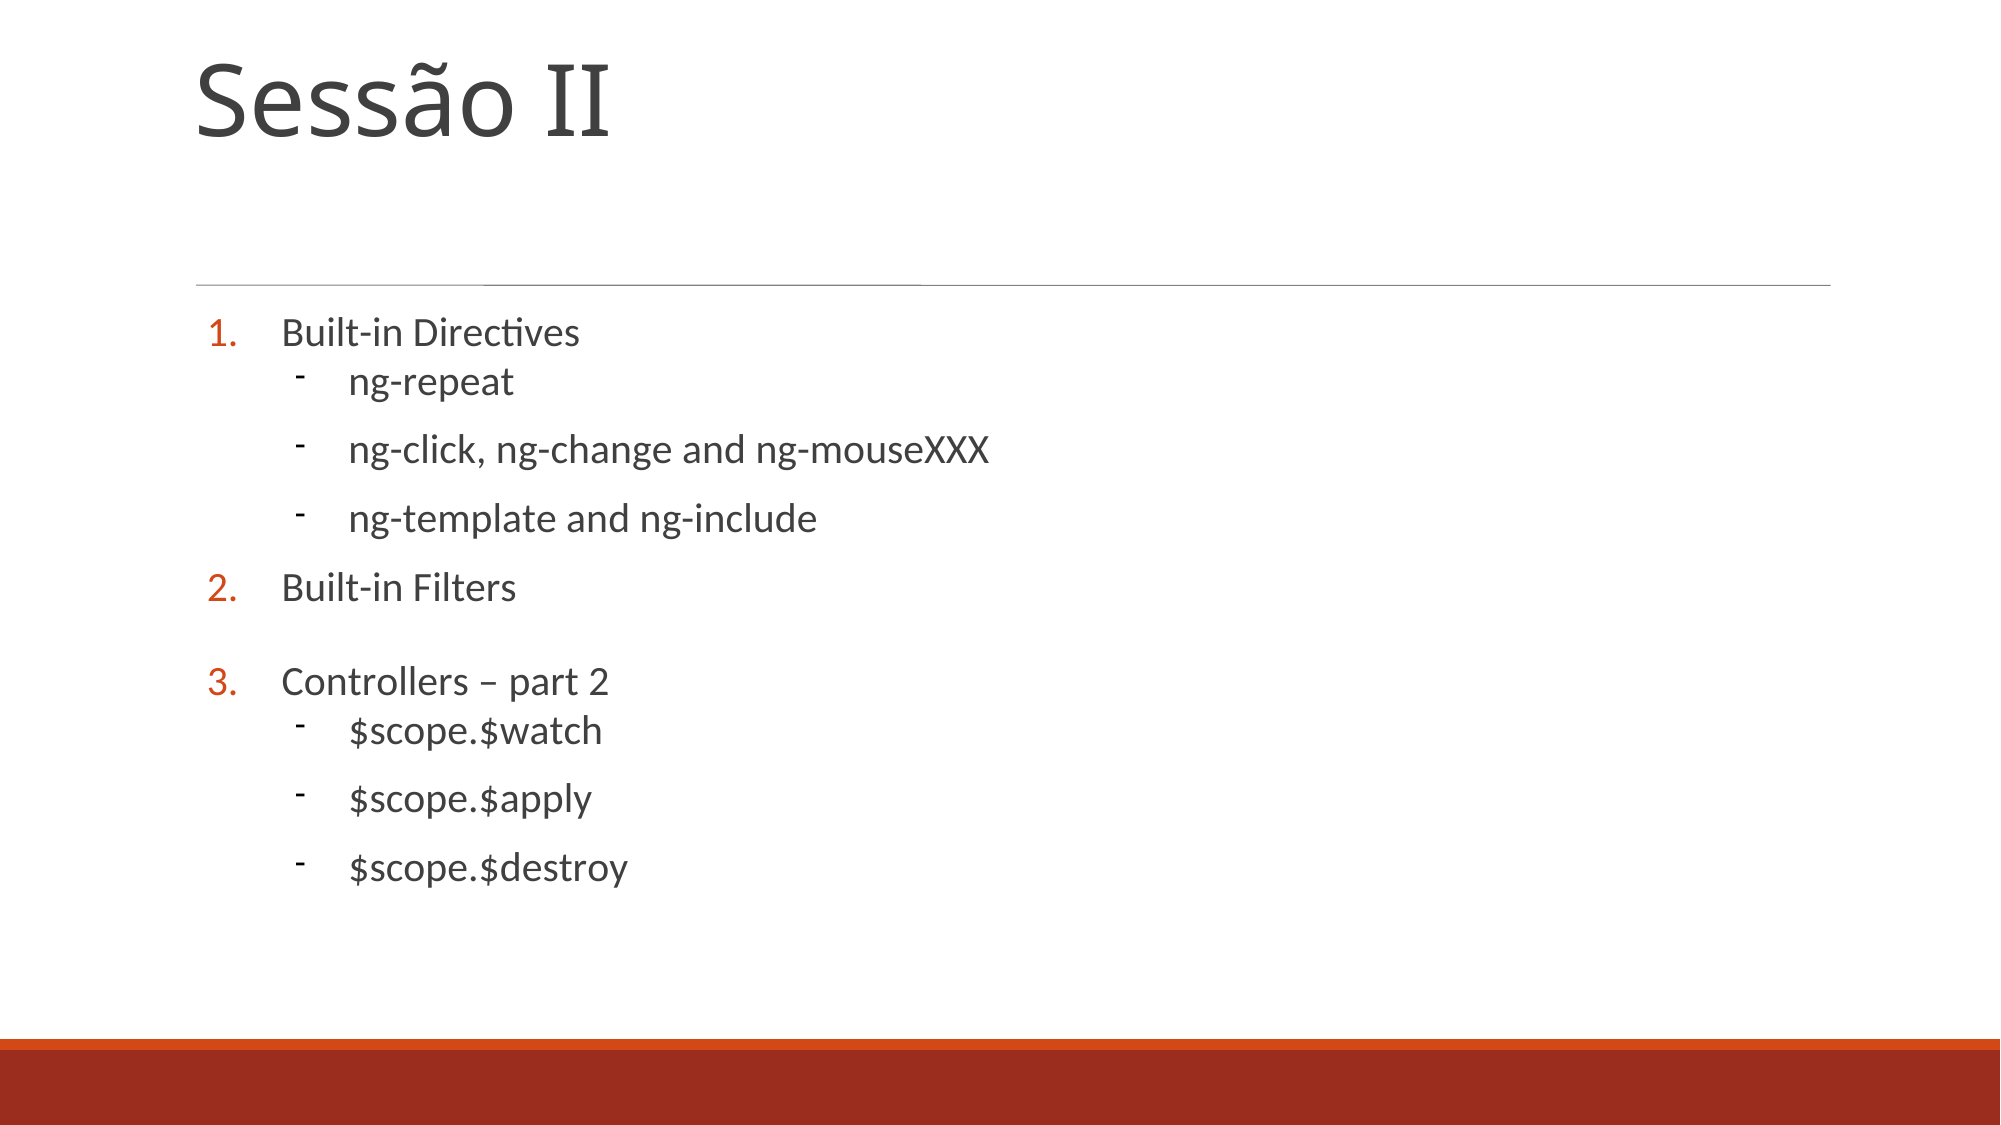

# Sessão II
Built-in Directives
ng-repeat
ng-click, ng-change and ng-mouseXXX
ng-template and ng-include
Built-in Filters
Controllers – part 2
$scope.$watch
$scope.$apply
$scope.$destroy